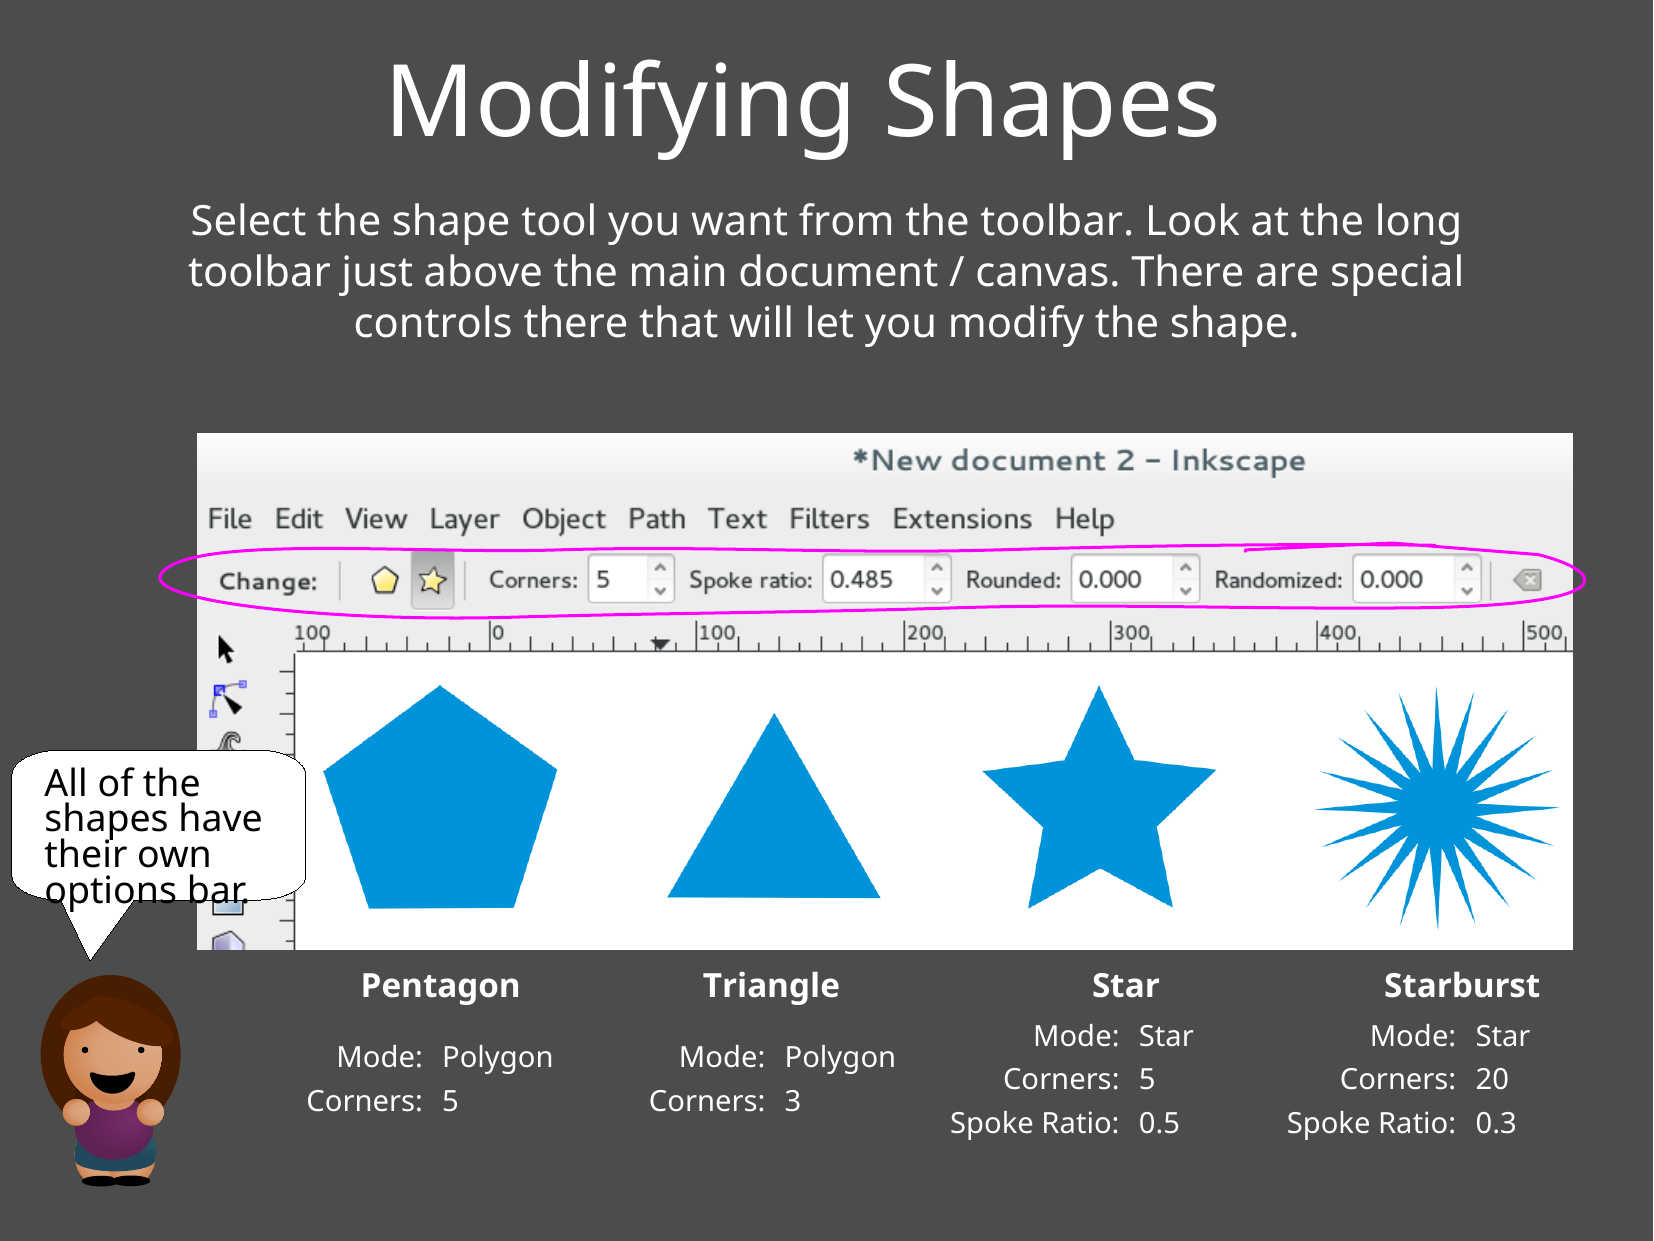

# Modifying Shapes
Select the shape tool you want from the toolbar. Look at the long toolbar just above the main document / canvas. There are special controls there that will let you modify the shape.
All of the shapes have their own options bar.
Pentagon
Triangle
Star
Starburst
Mode:
Corners:
Mode:
Corners:
Spoke Ratio:
Mode:
Corners:
Spoke Ratio:
Star
5
0.5
Star
20
0.3
Mode:
Corners:
Polygon
5
Polygon
3